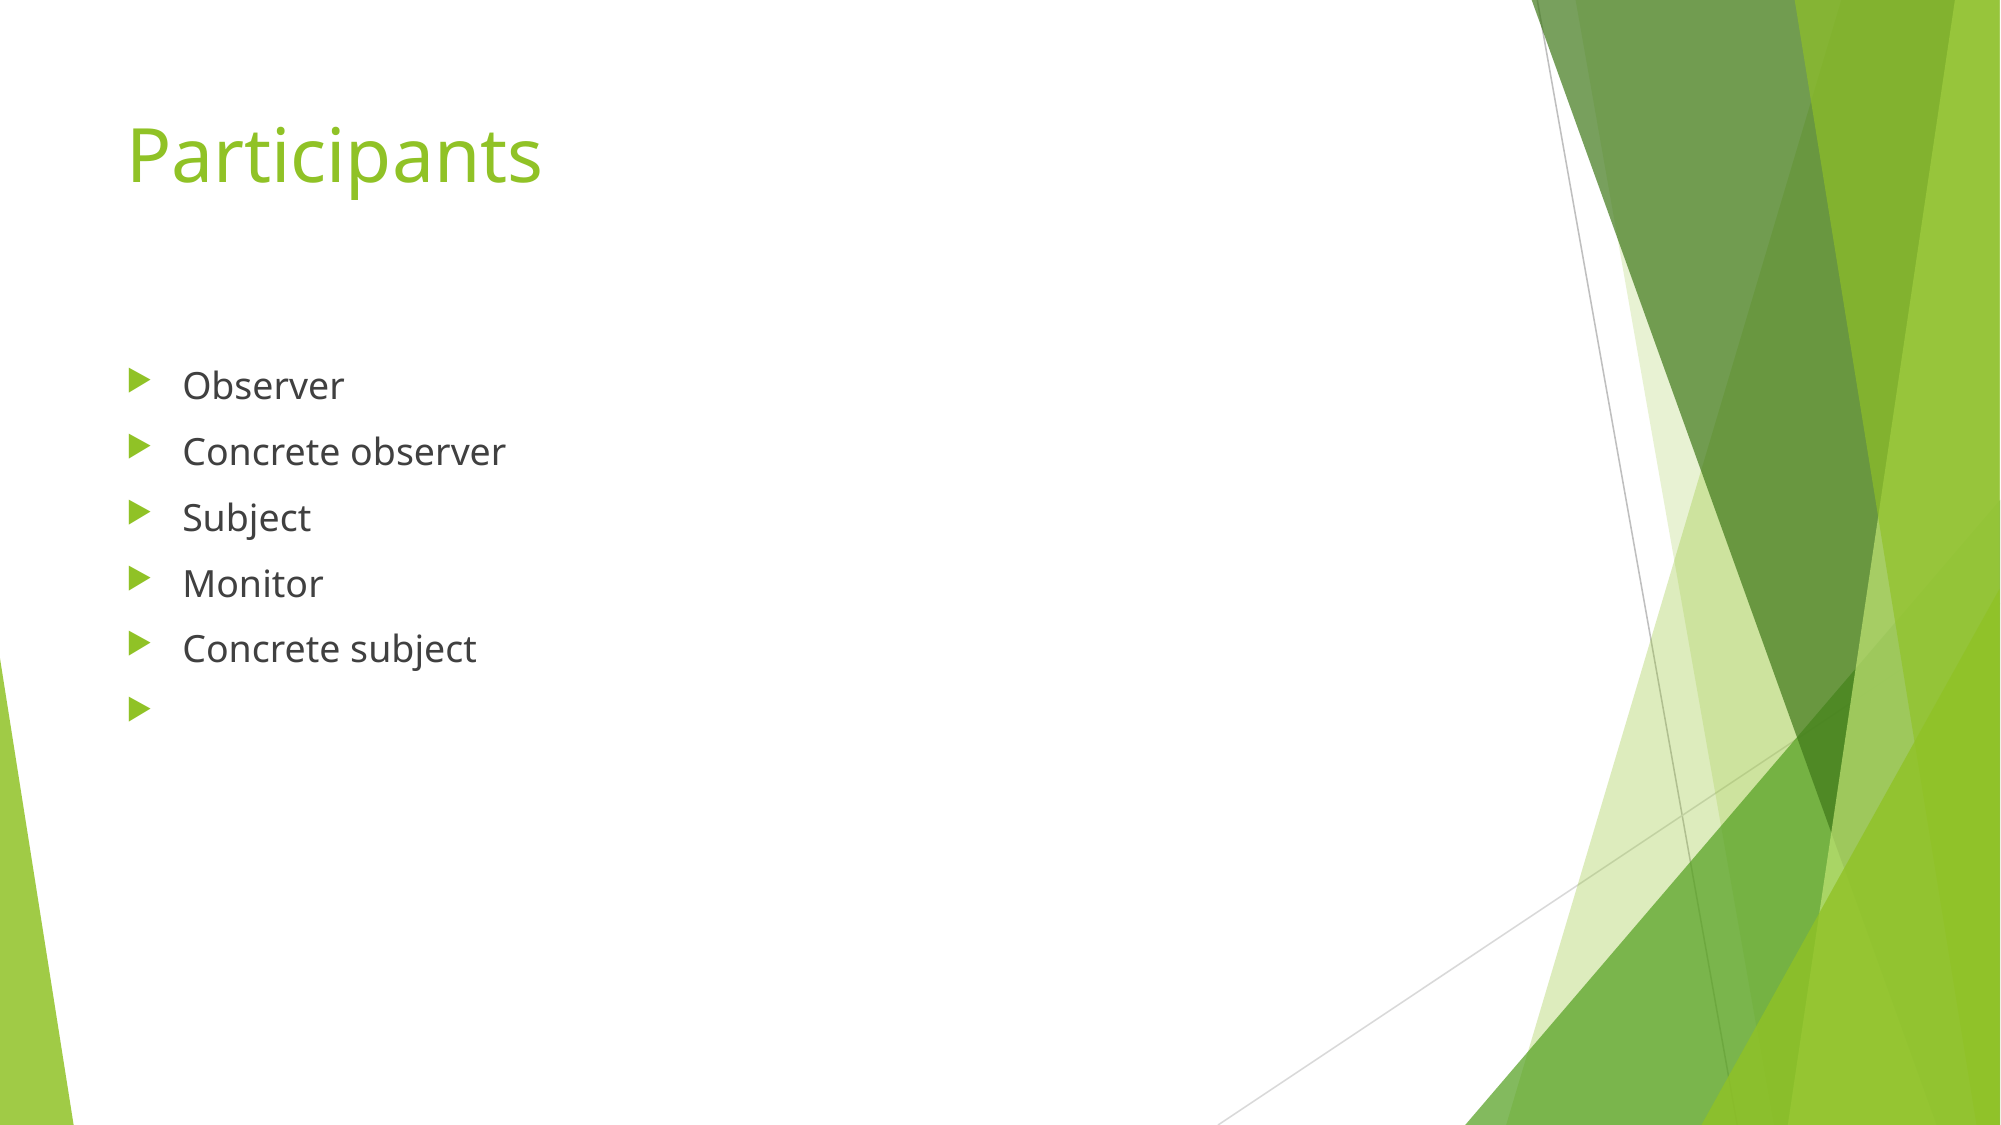

# Participants
Observer
Concrete observer
Subject
Monitor
Concrete subject